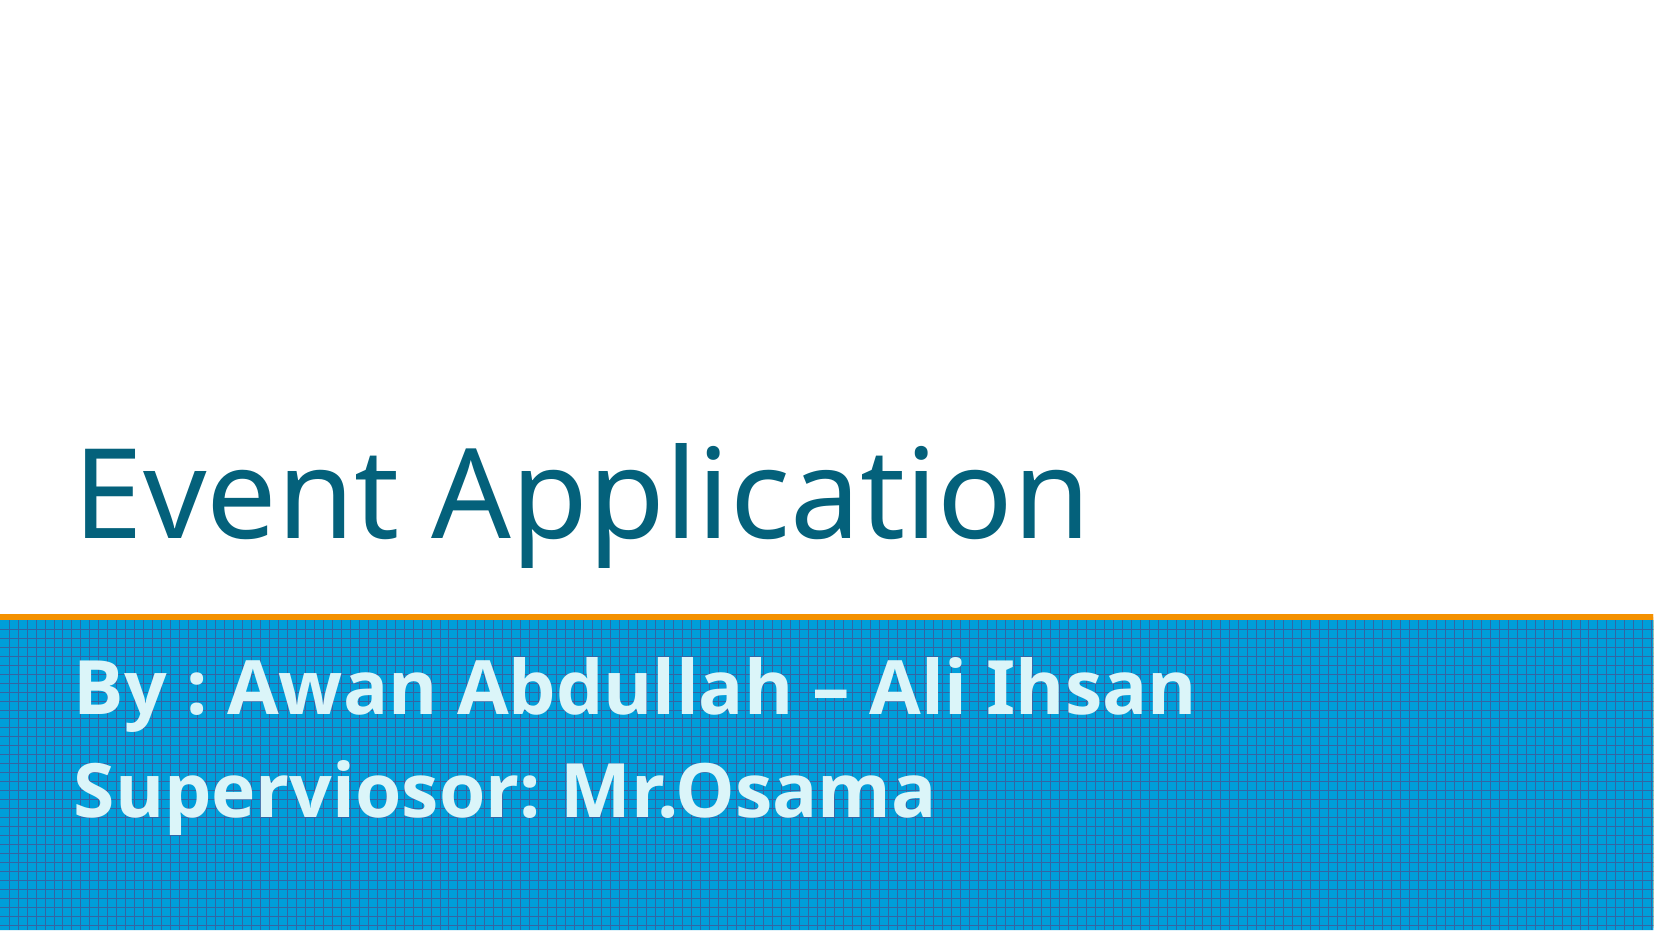

# Event Application
By : Awan Abdullah – Ali Ihsan
Superviosor: Mr.Osama